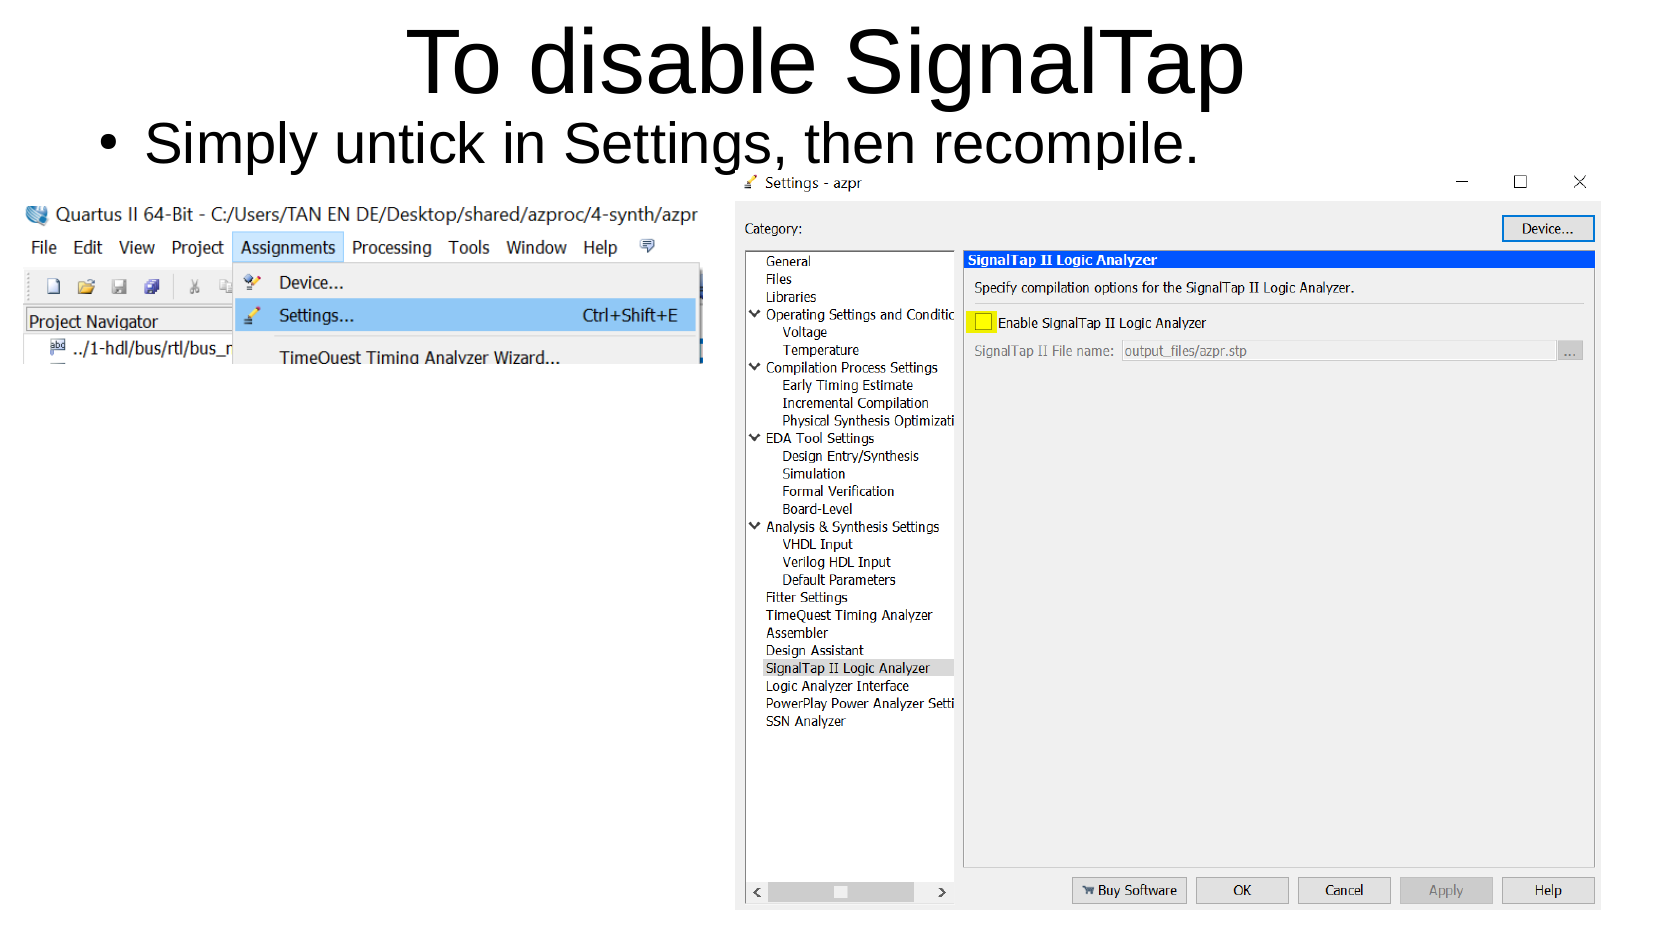

# To disable SignalTap
Simply untick in Settings, then recompile.